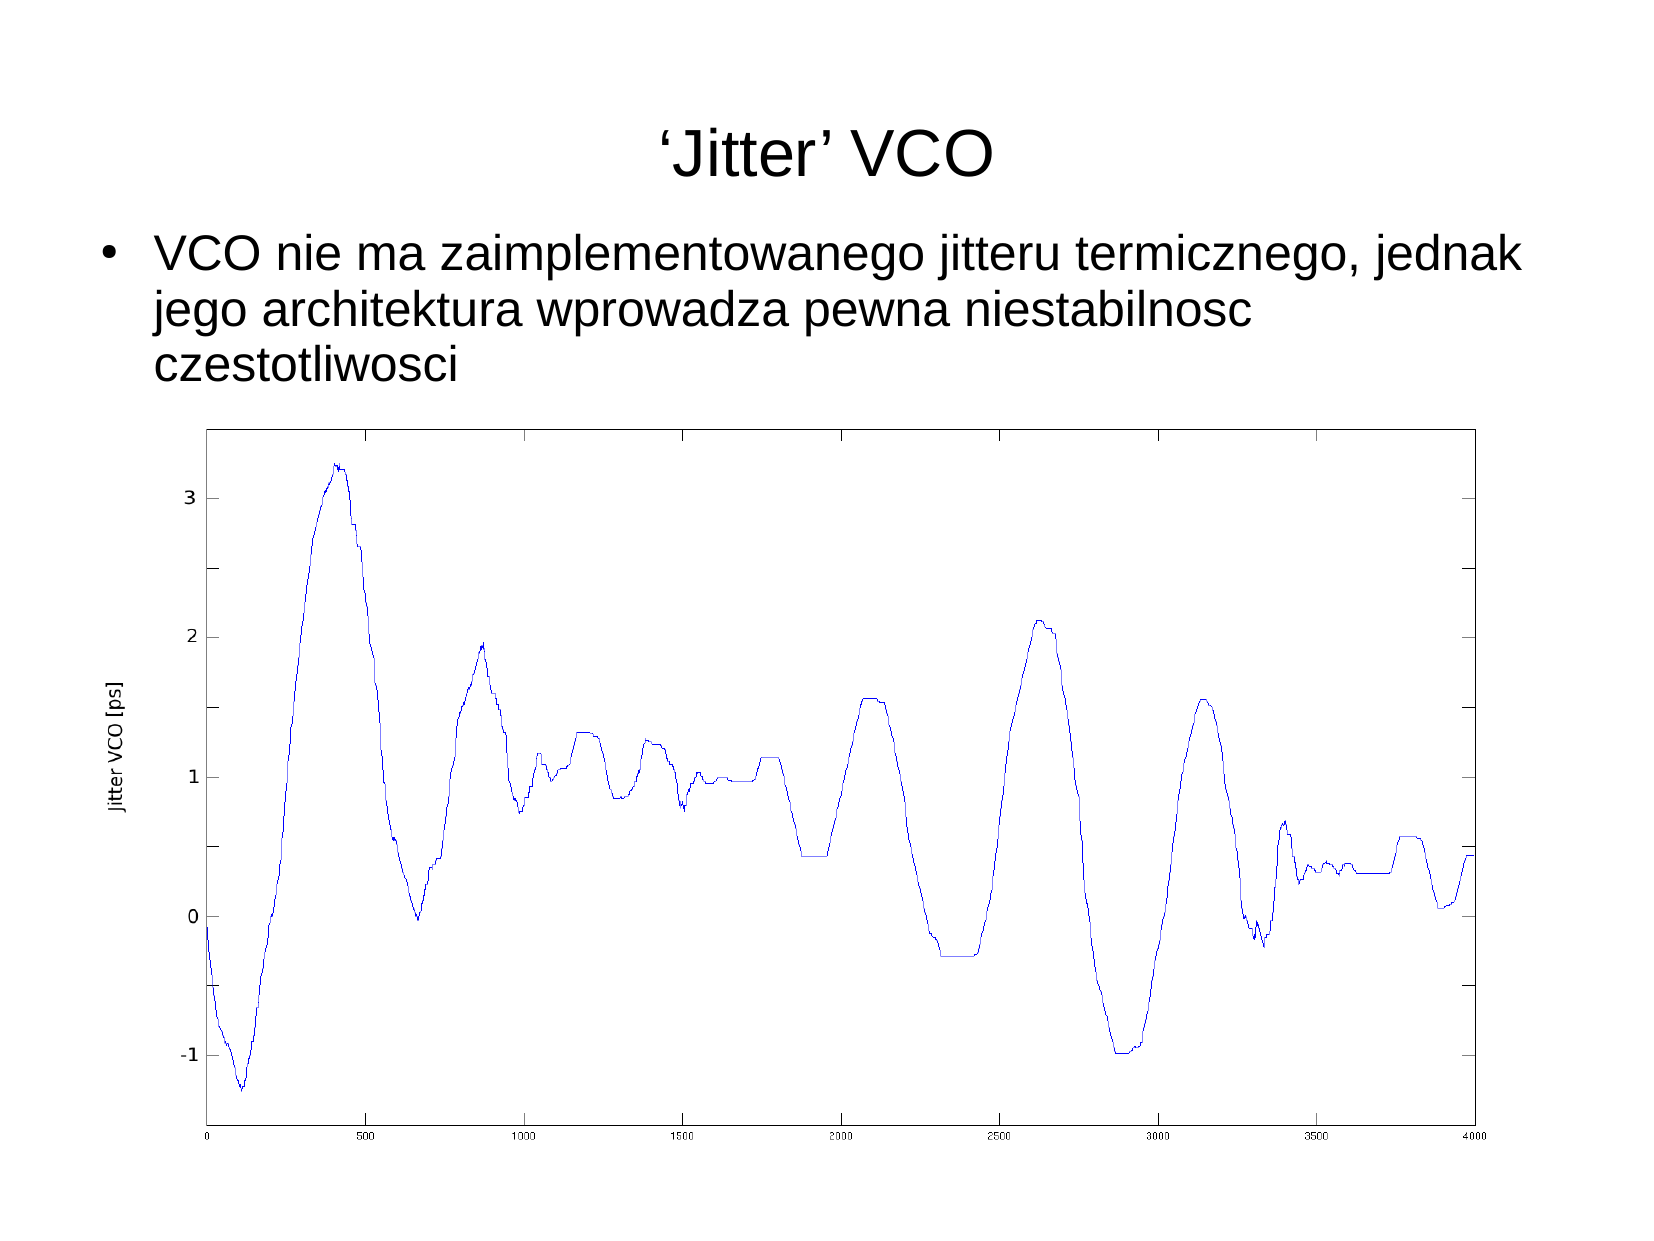

# ‘Jitter’ VCO
VCO nie ma zaimplementowanego jitteru termicznego, jednak jego architektura wprowadza pewna niestabilnosc czestotliwosci